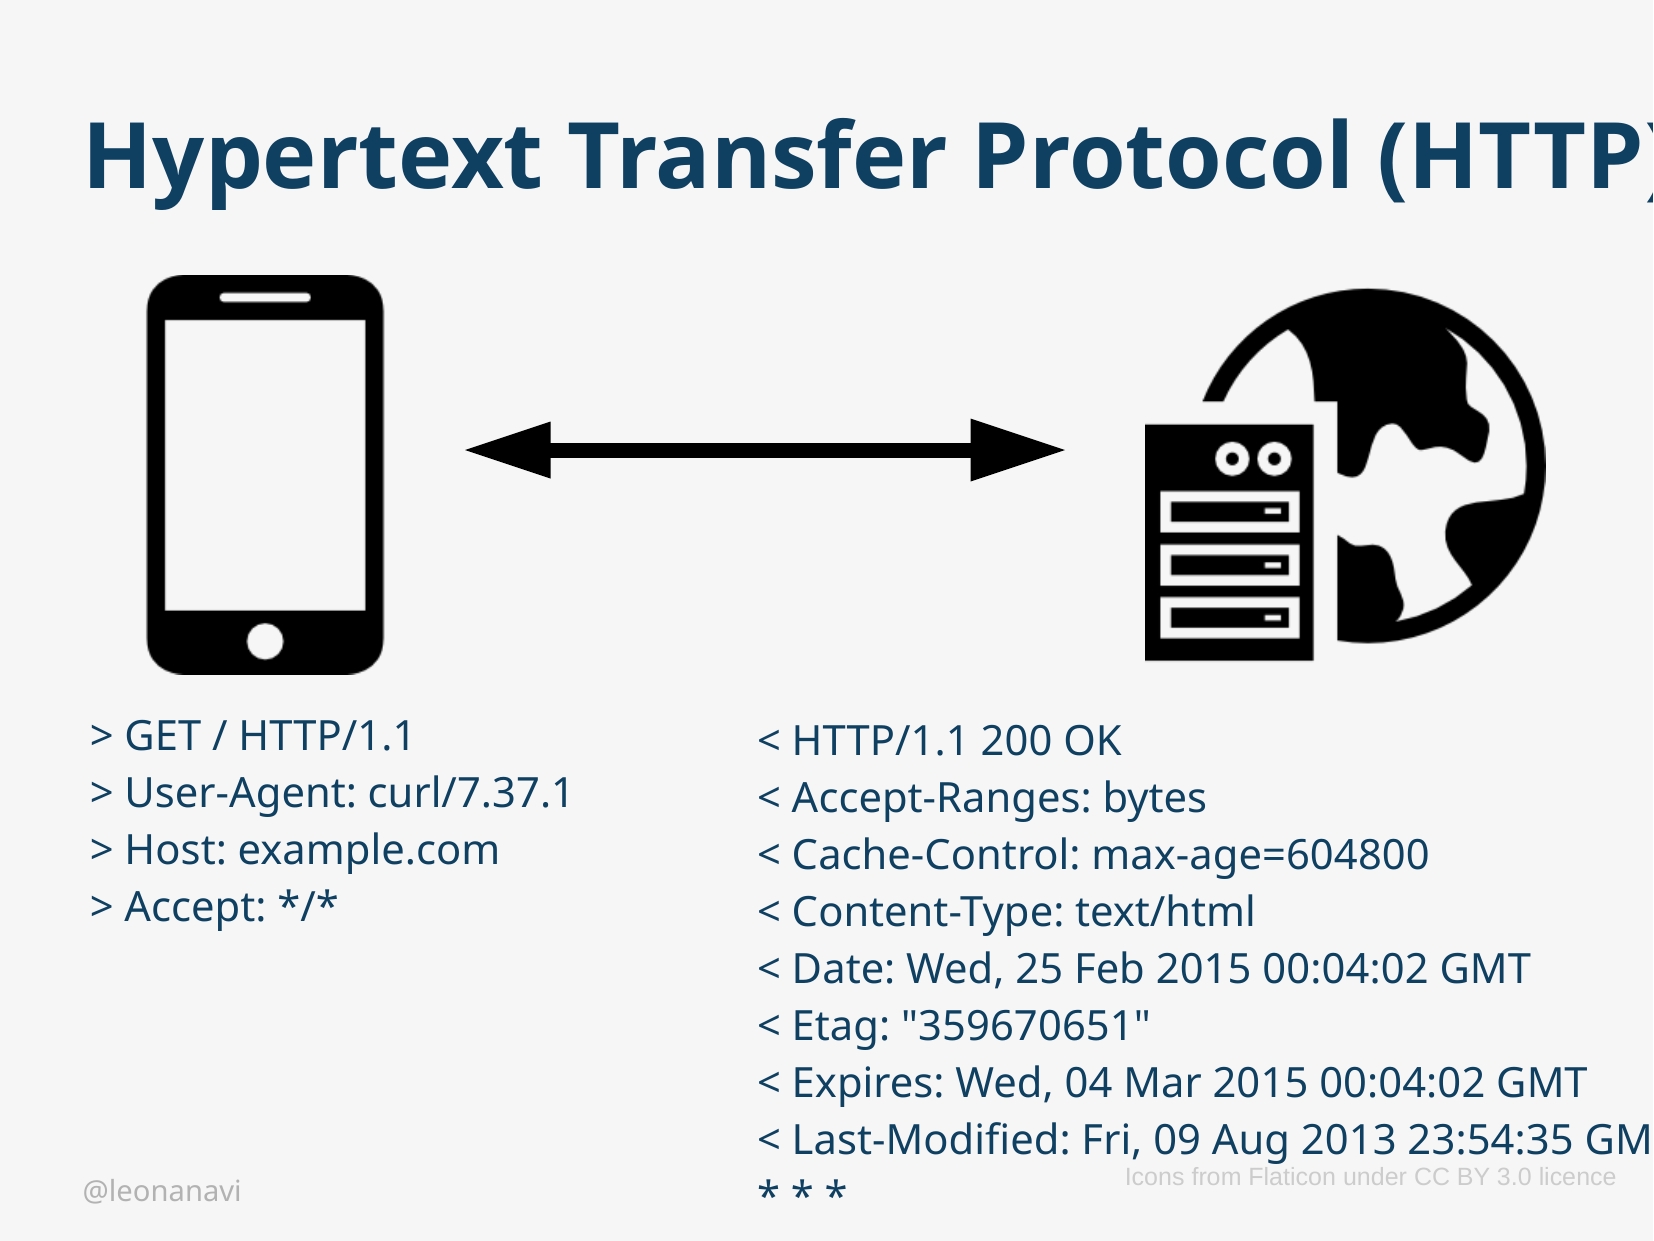

# Hypertext Transfer Protocol (HTTP)
> GET / HTTP/1.1
> User-Agent: curl/7.37.1
> Host: example.com
> Accept: */*
< HTTP/1.1 200 OK
< Accept-Ranges: bytes
< Cache-Control: max-age=604800
< Content-Type: text/html
< Date: Wed, 25 Feb 2015 00:04:02 GMT
< Etag: "359670651"
< Expires: Wed, 04 Mar 2015 00:04:02 GMT
< Last-Modified: Fri, 09 Aug 2013 23:54:35 GMT
* * *
Icons from Flaticon under CC BY 3.0 licence